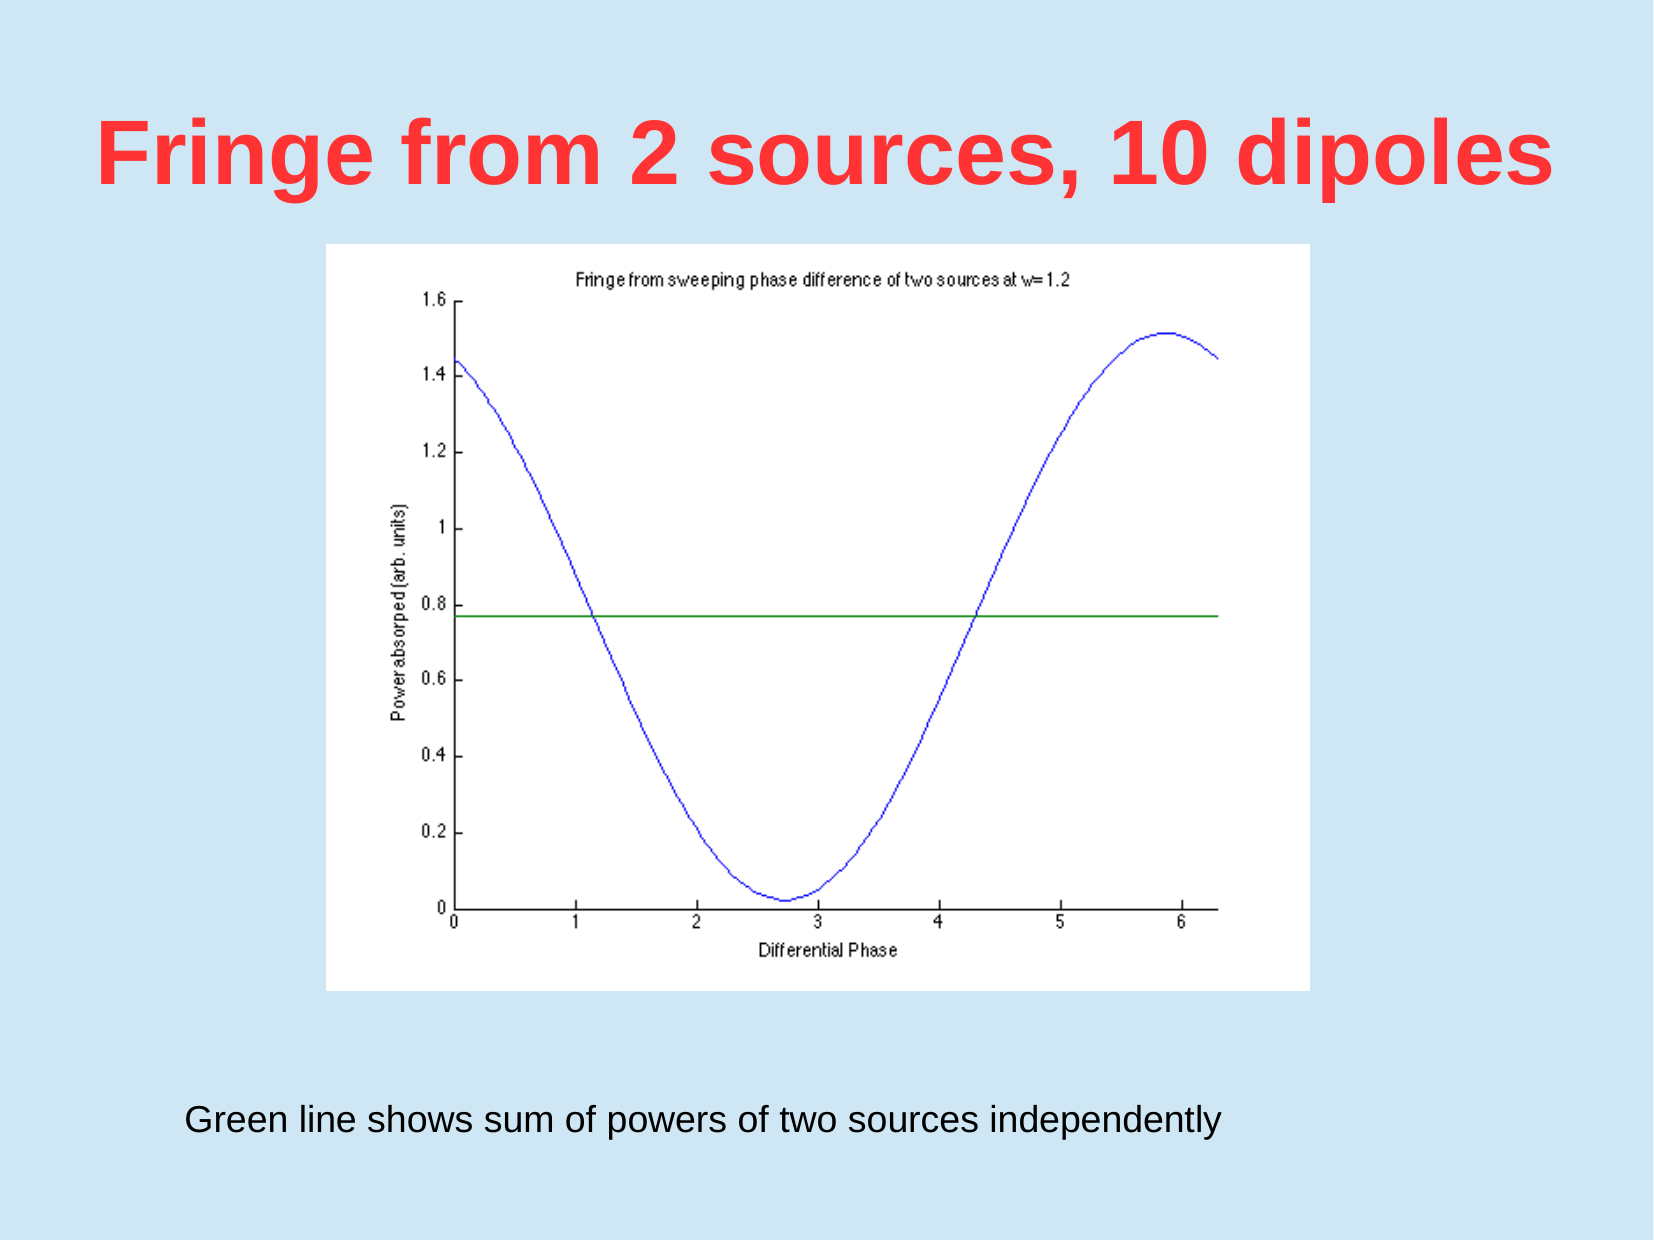

# Fringe from 2 sources, 10 dipoles
Green line shows sum of powers of two sources independently